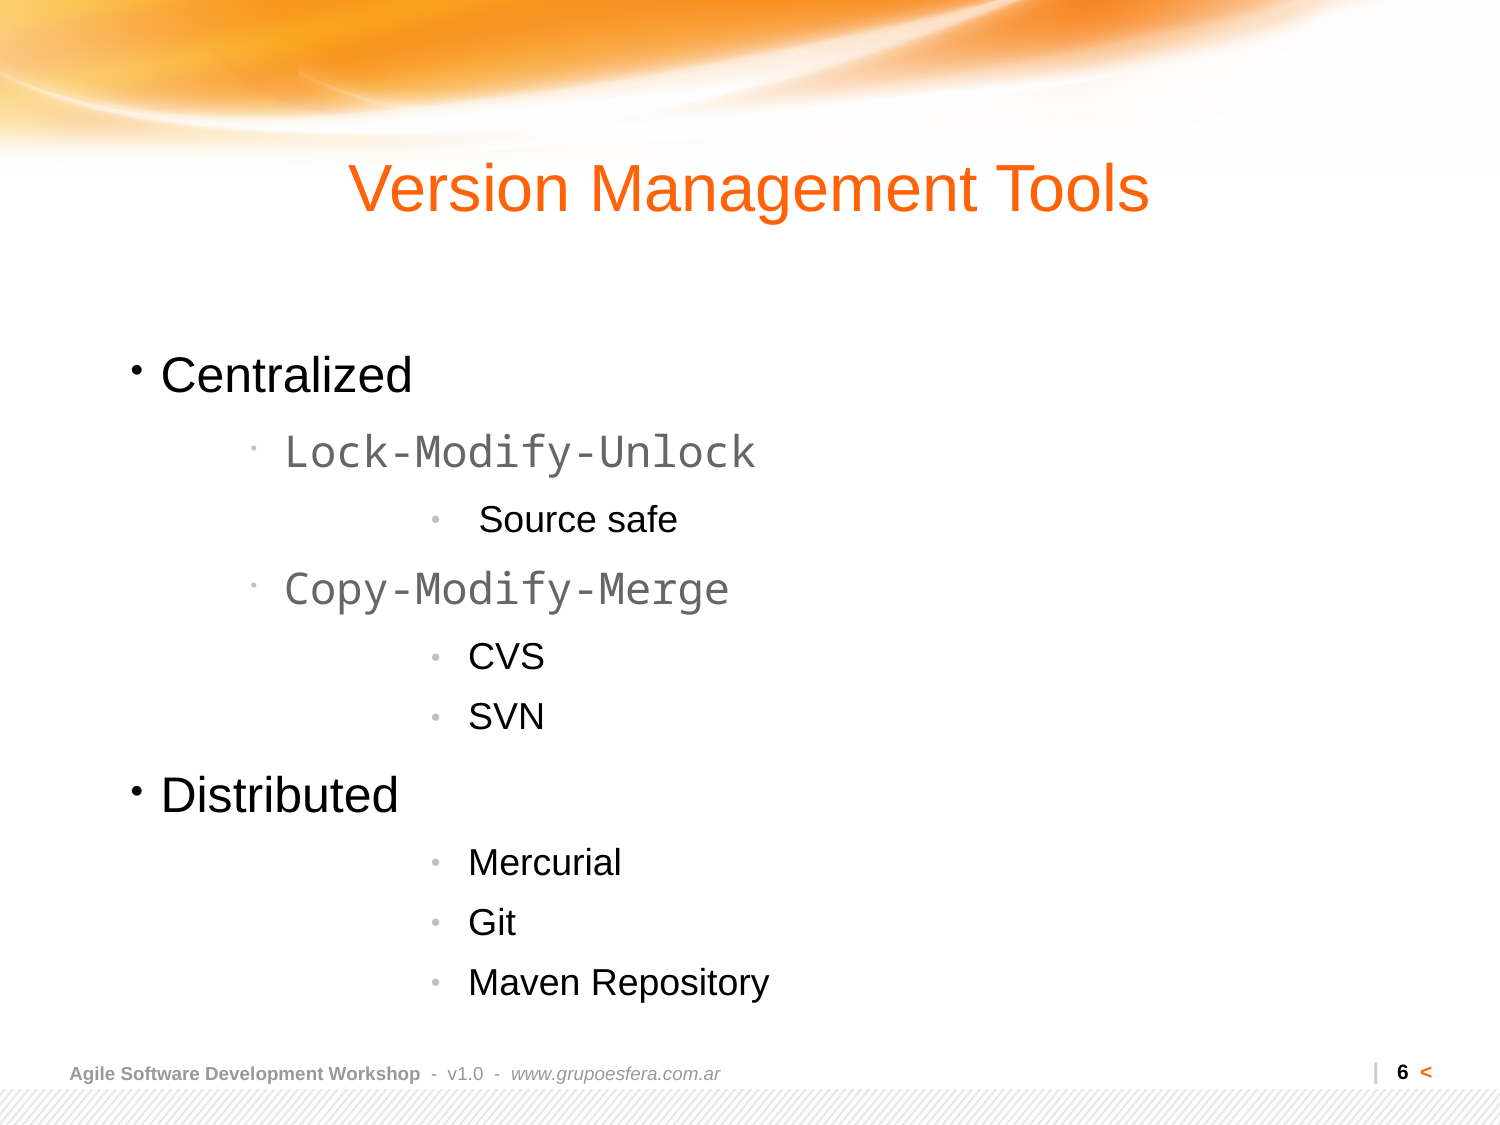

# Version Management Tools
Centralized
 Lock-Modify-Unlock
 Source safe
 Copy-Modify-Merge
CVS
SVN
Distributed
Mercurial
Git
Maven Repository